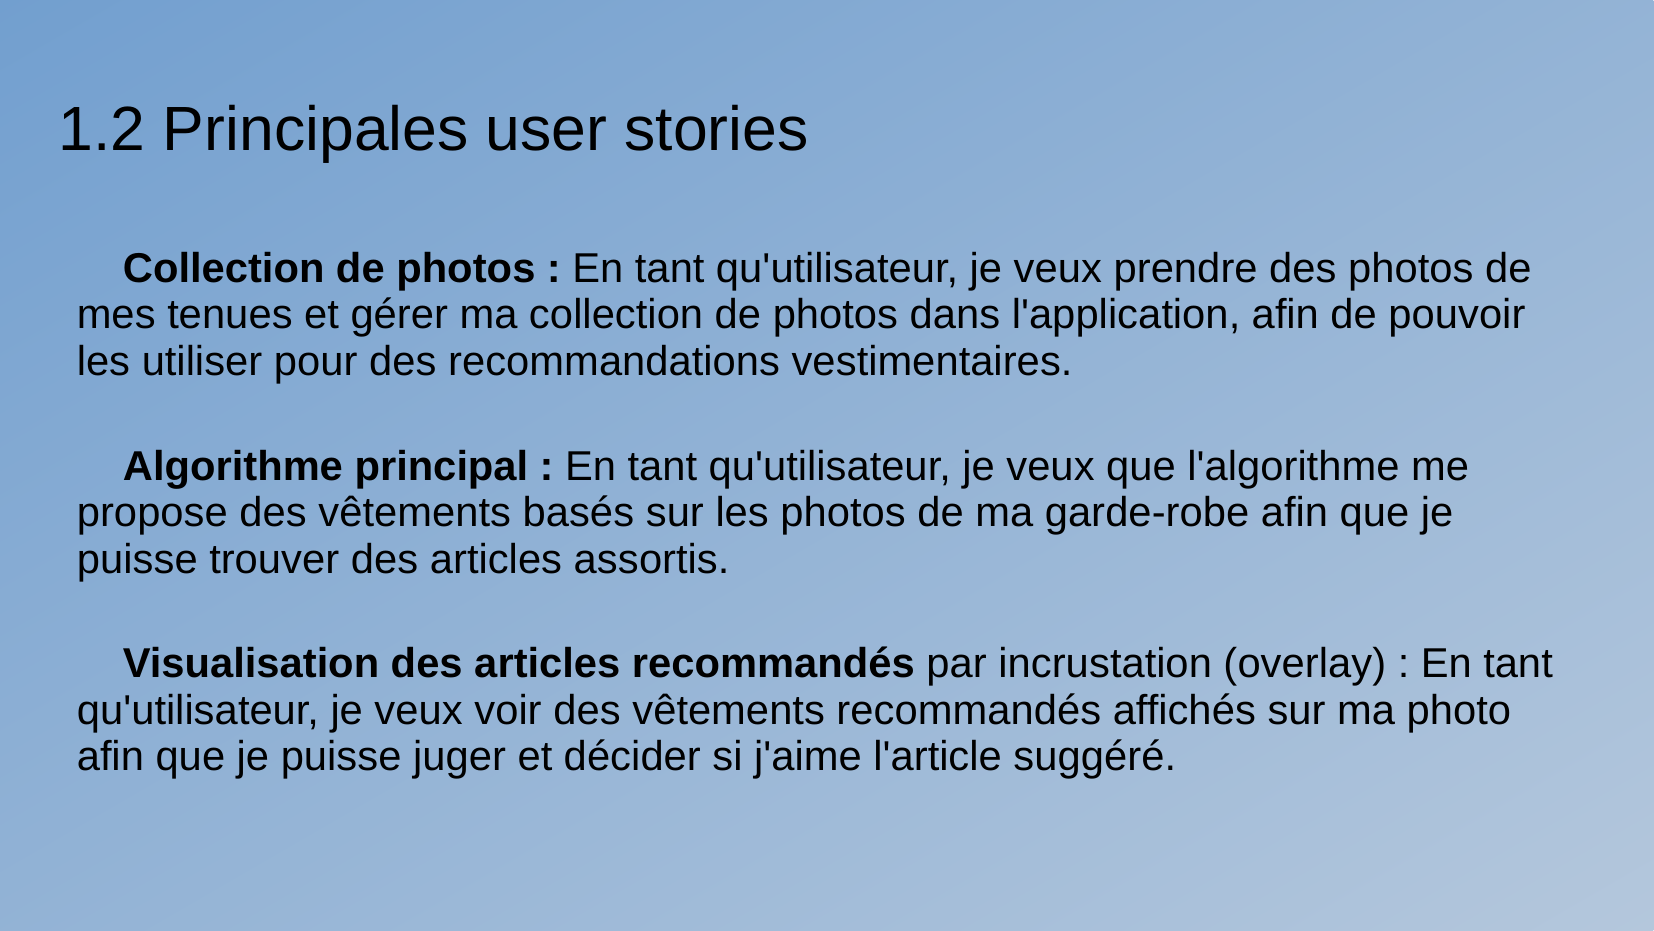

# 1.2 Principales user stories
 Collection de photos : En tant qu'utilisateur, je veux prendre des photos de mes tenues et gérer ma collection de photos dans l'application, afin de pouvoir les utiliser pour des recommandations vestimentaires.
 Algorithme principal : En tant qu'utilisateur, je veux que l'algorithme me propose des vêtements basés sur les photos de ma garde-robe afin que je puisse trouver des articles assortis.
 Visualisation des articles recommandés par incrustation (overlay) : En tant qu'utilisateur, je veux voir des vêtements recommandés affichés sur ma photo afin que je puisse juger et décider si j'aime l'article suggéré.